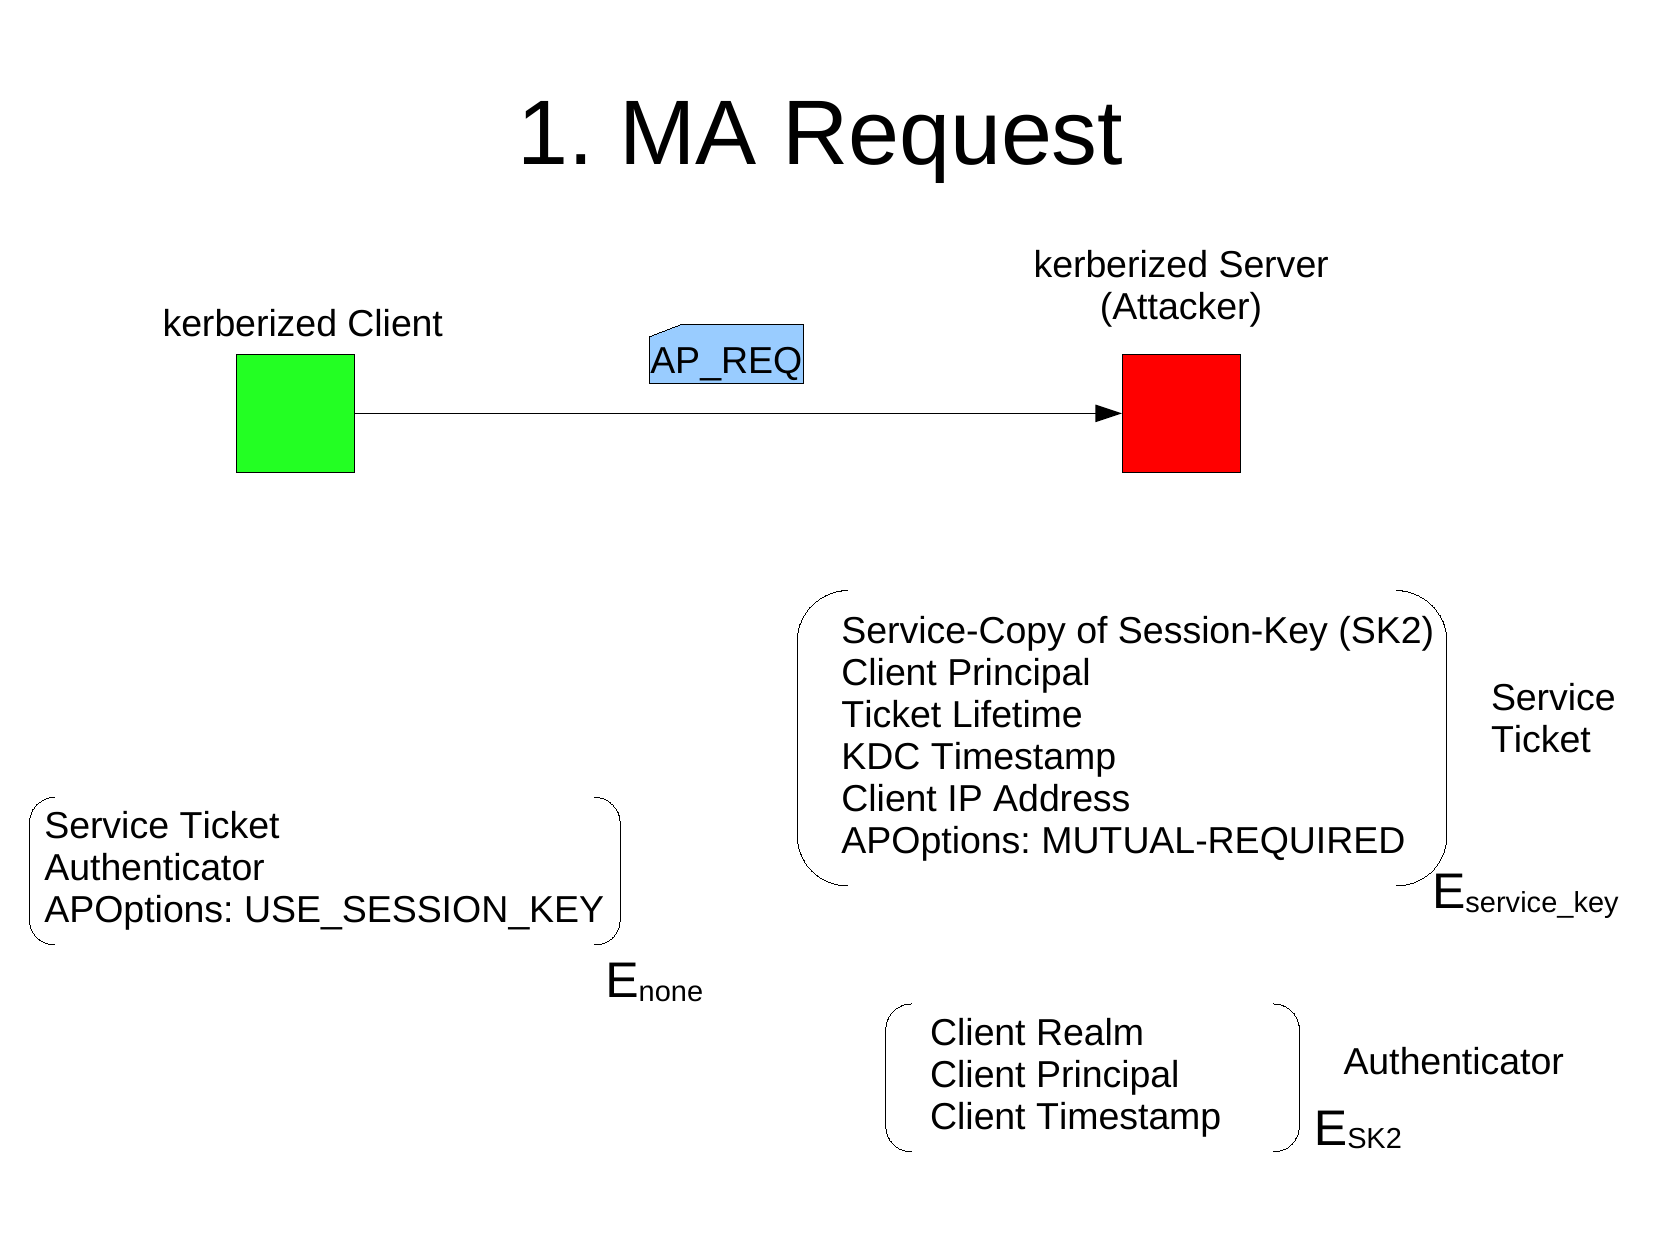

# 1. MA Request
kerberized Server
(Attacker)
kerberized Client
AP_REQ
Service-Copy of Session-Key (SK2)
Client Principal
Ticket Lifetime
KDC Timestamp
Client IP Address
APOptions: MUTUAL-REQUIRED
Service Ticket
Service Ticket
Authenticator
APOptions: USE_SESSION_KEY
Eservice_key
Enone
Client Realm
Client Principal
Client Timestamp
Authenticator
ESK2